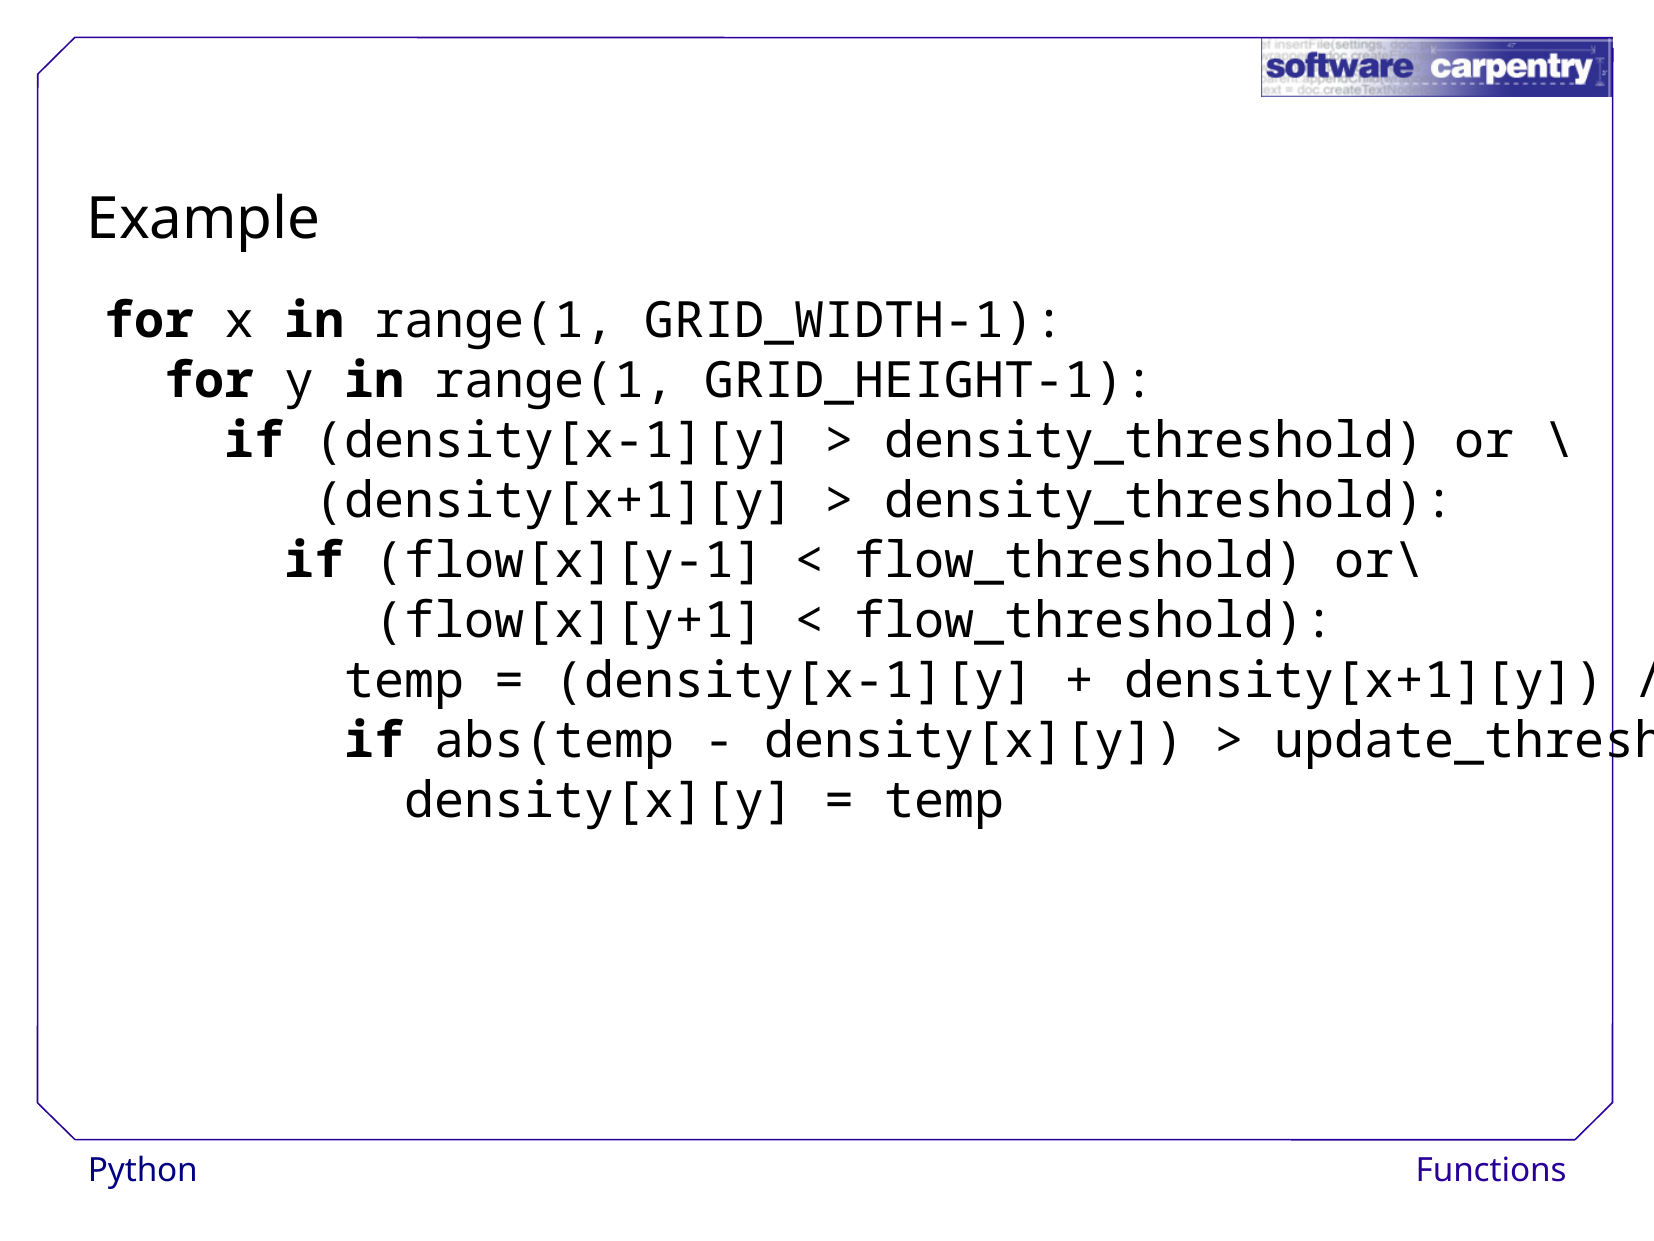

Example
for x in range(1, GRID_WIDTH-1):
 for y in range(1, GRID_HEIGHT-1):
 if (density[x-1][y] > density_threshold) or \
 (density[x+1][y] > density_threshold):
 if (flow[x][y-1] < flow_threshold) or\
 (flow[x][y+1] < flow_threshold):
 temp = (density[x-1][y] + density[x+1][y]) / 2
 if abs(temp - density[x][y]) > update_threshold:
 density[x][y] = temp